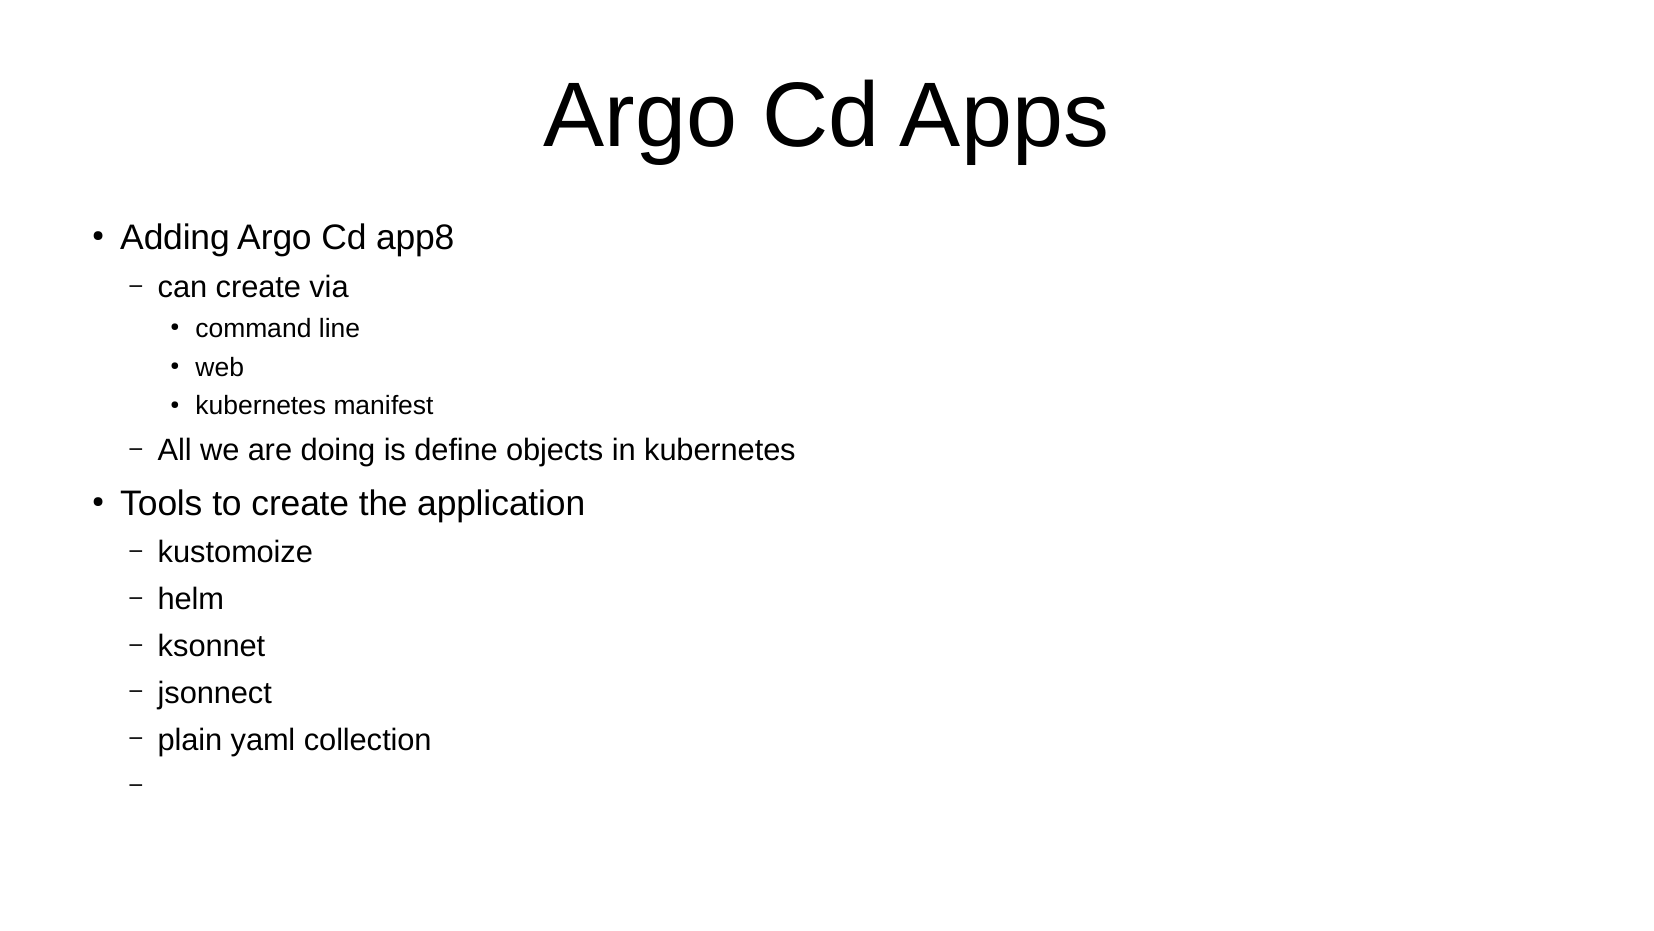

# Argo Cd Apps
Adding Argo Cd app8
can create via
command line
web
kubernetes manifest
All we are doing is define objects in kubernetes
Tools to create the application
kustomoize
helm
ksonnet
jsonnect
plain yaml collection